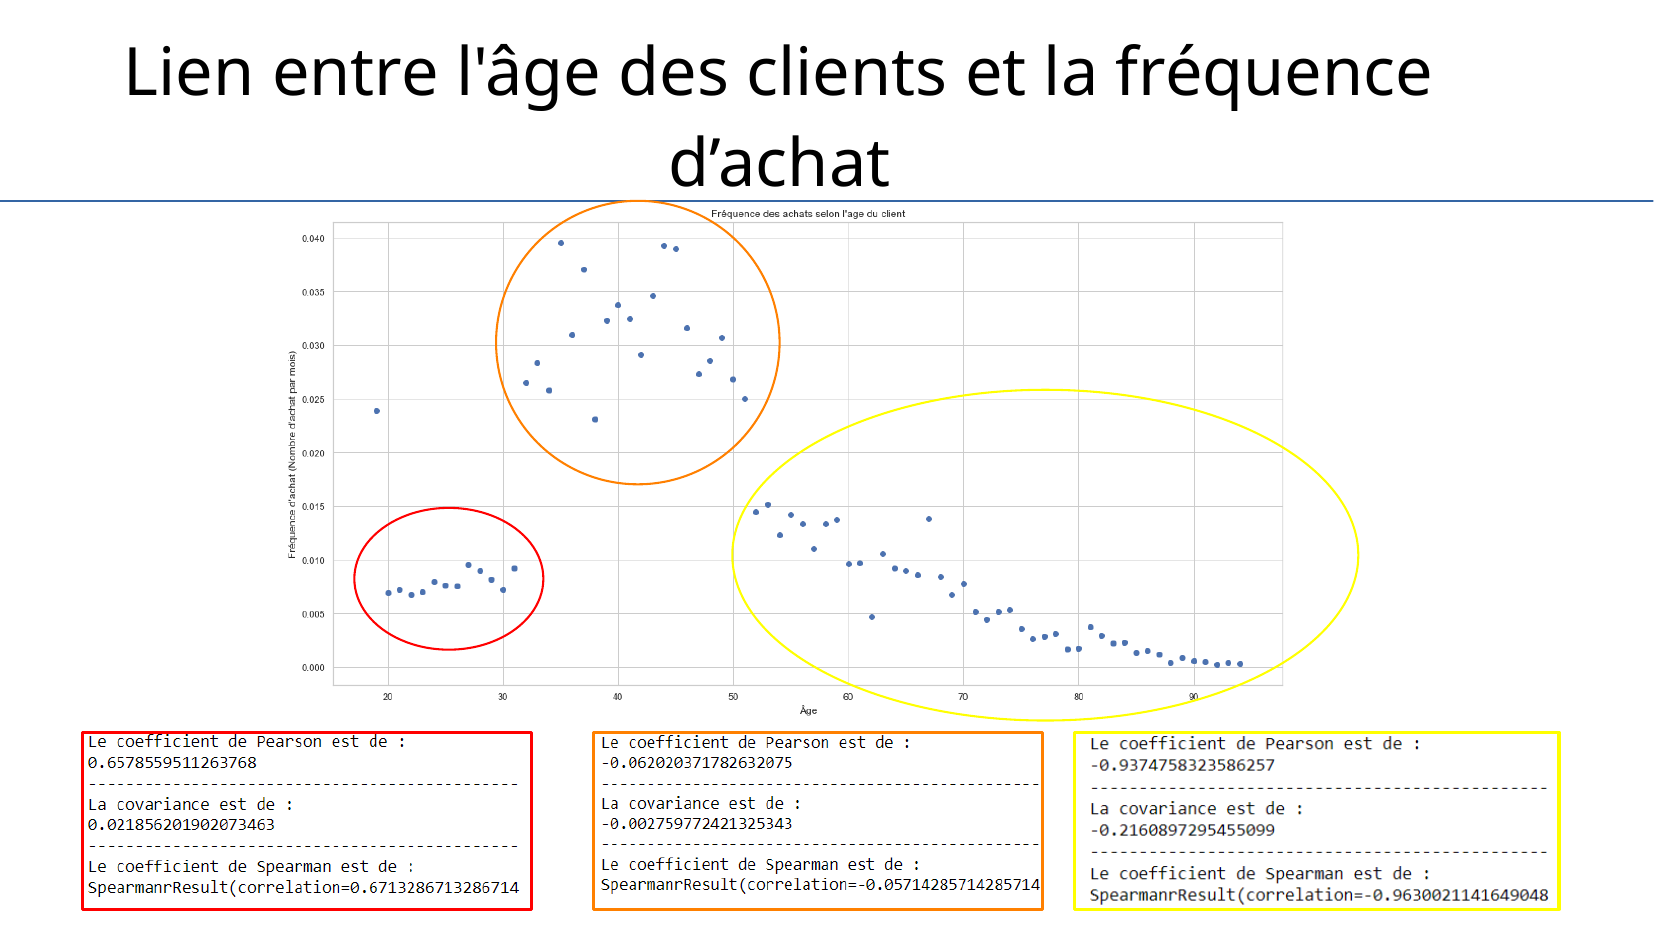

# Lien entre l'âge des clients et la fréquence d’achat